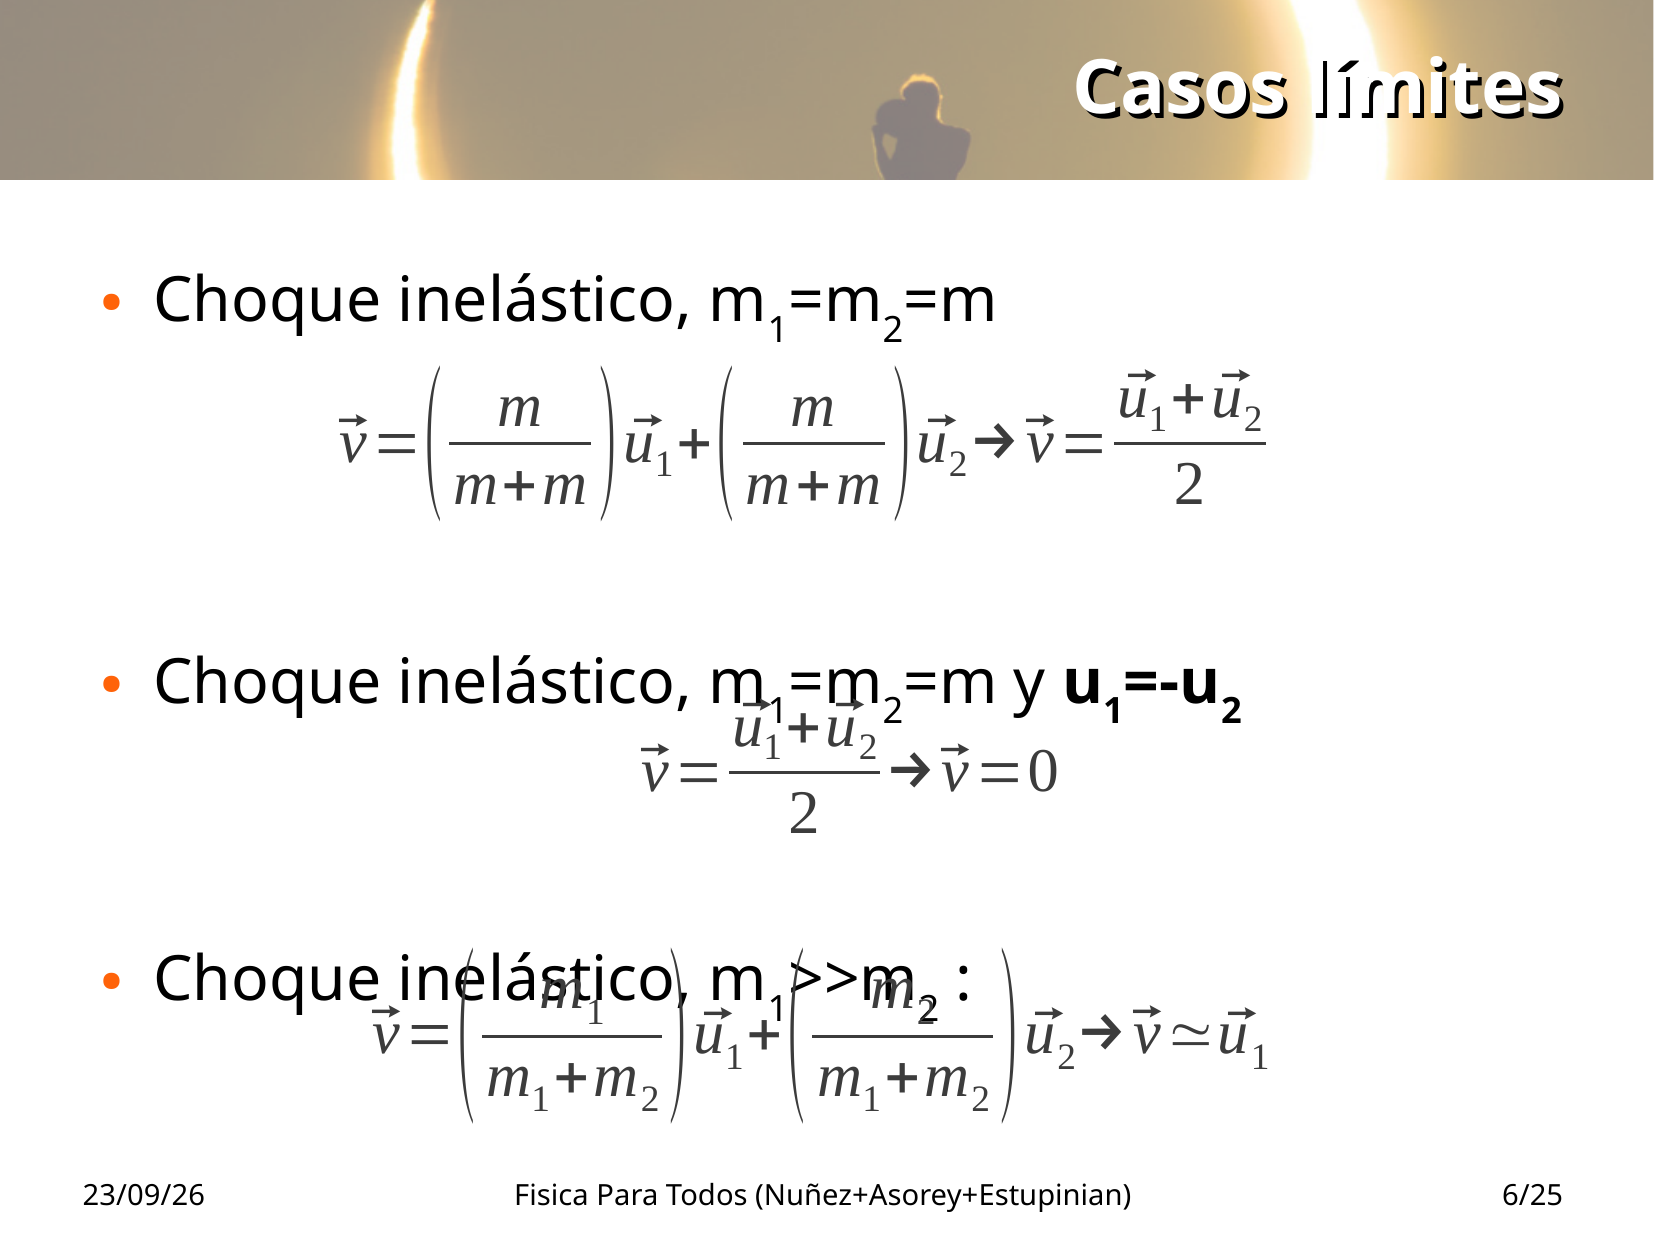

# Casos límites
Choque inelástico, m1=m2=m
Choque inelástico, m1=m2=m y u1=-u2
Choque inelástico, m1>>m2 :
Fisica Para Todos (Nuñez+Asorey+Estupinian)
6